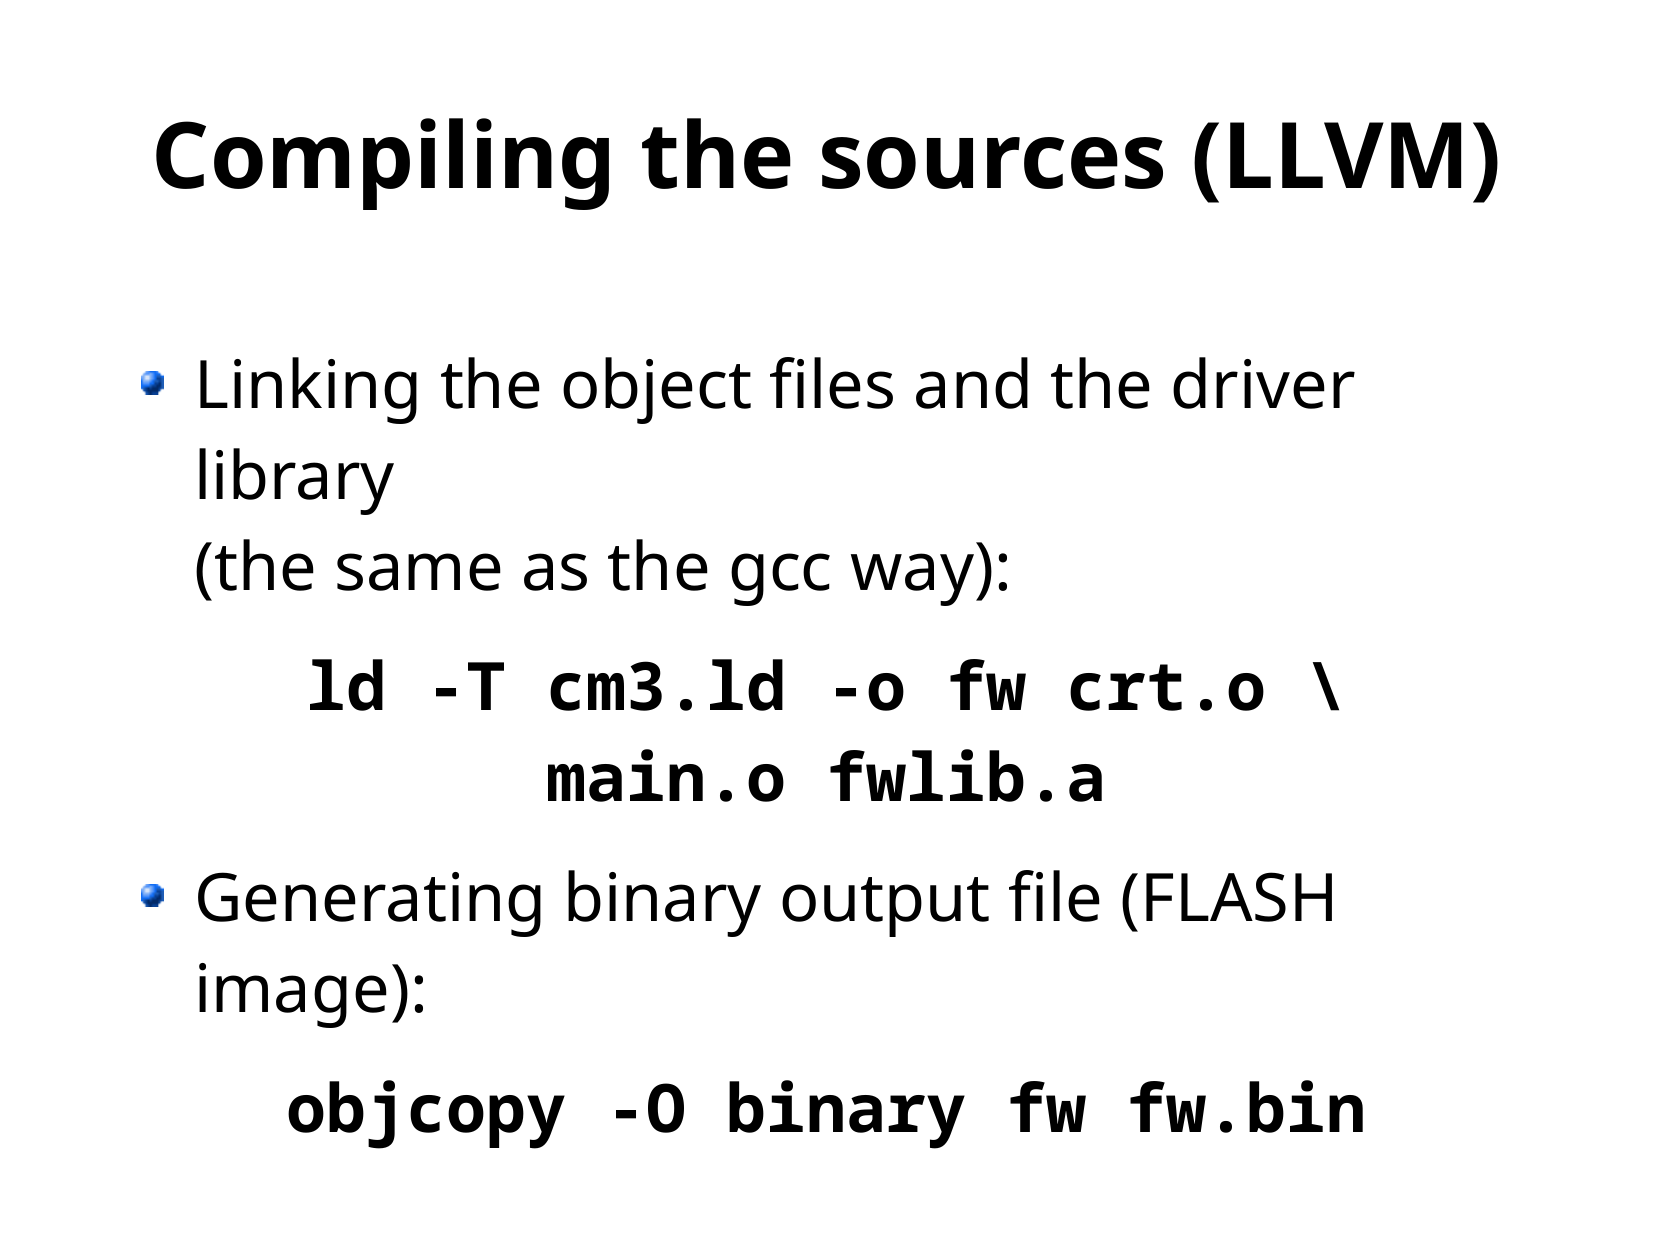

# Compiling the sources (LLVM)
Linking the object files and the driver library
(the same as the gcc way):
ld -T cm3.ld -o fw crt.o \
main.o fwlib.a
Generating binary output file (FLASH image):
objcopy -O binary fw fw.bin